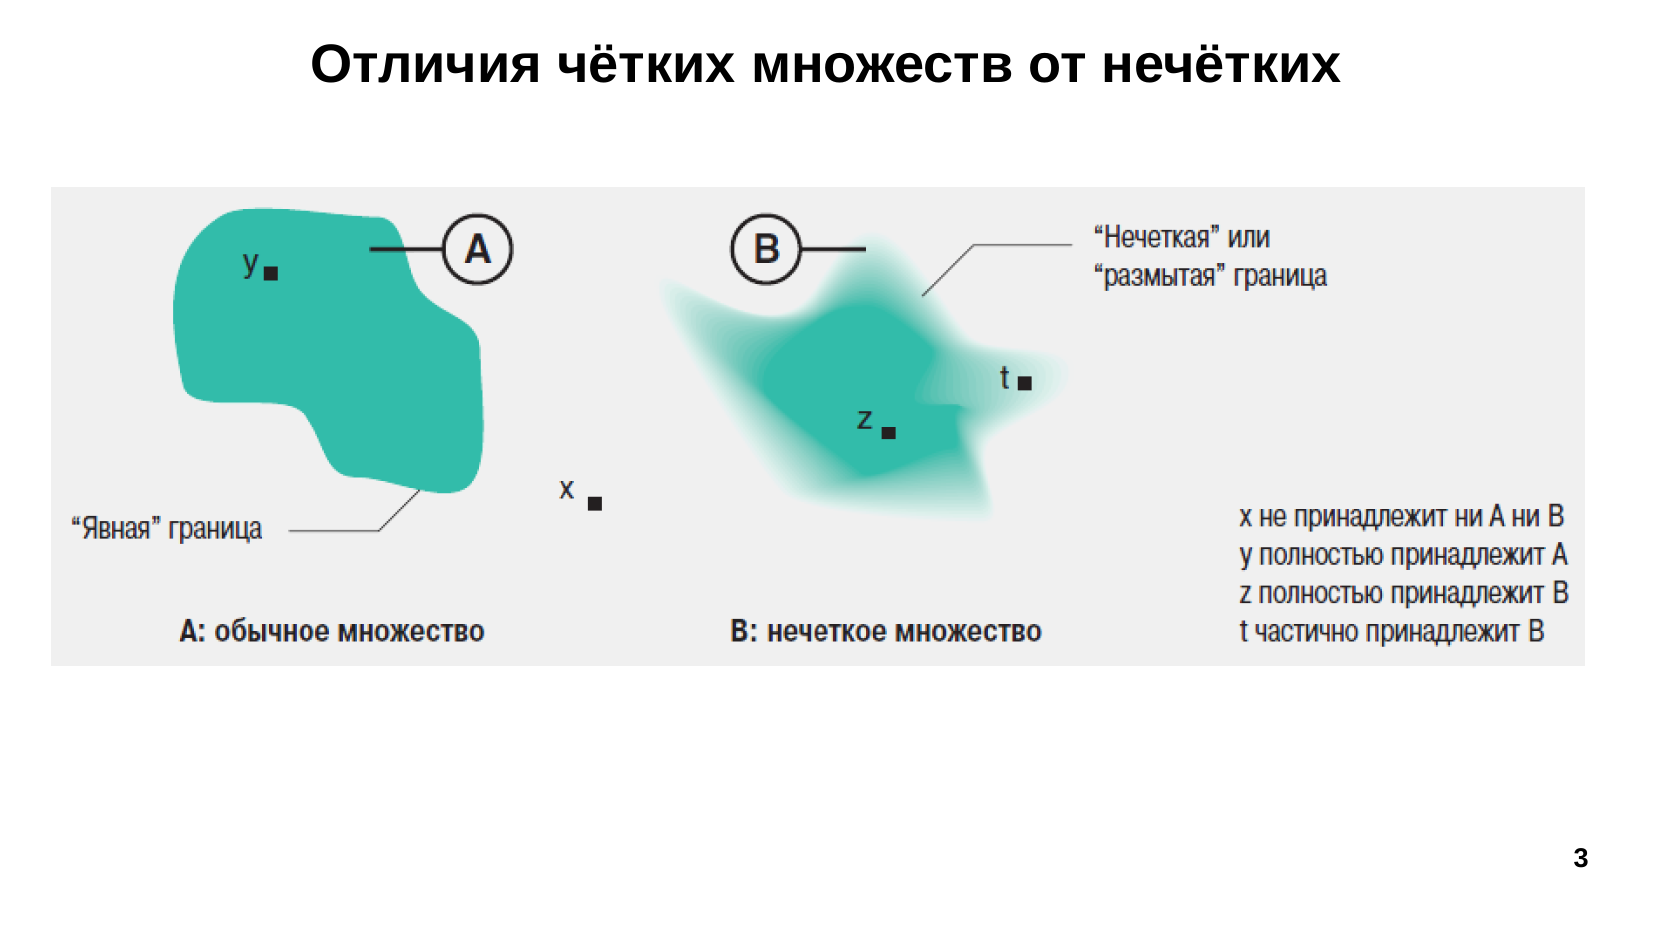

# Отличия чётких множеств от нечётких
3